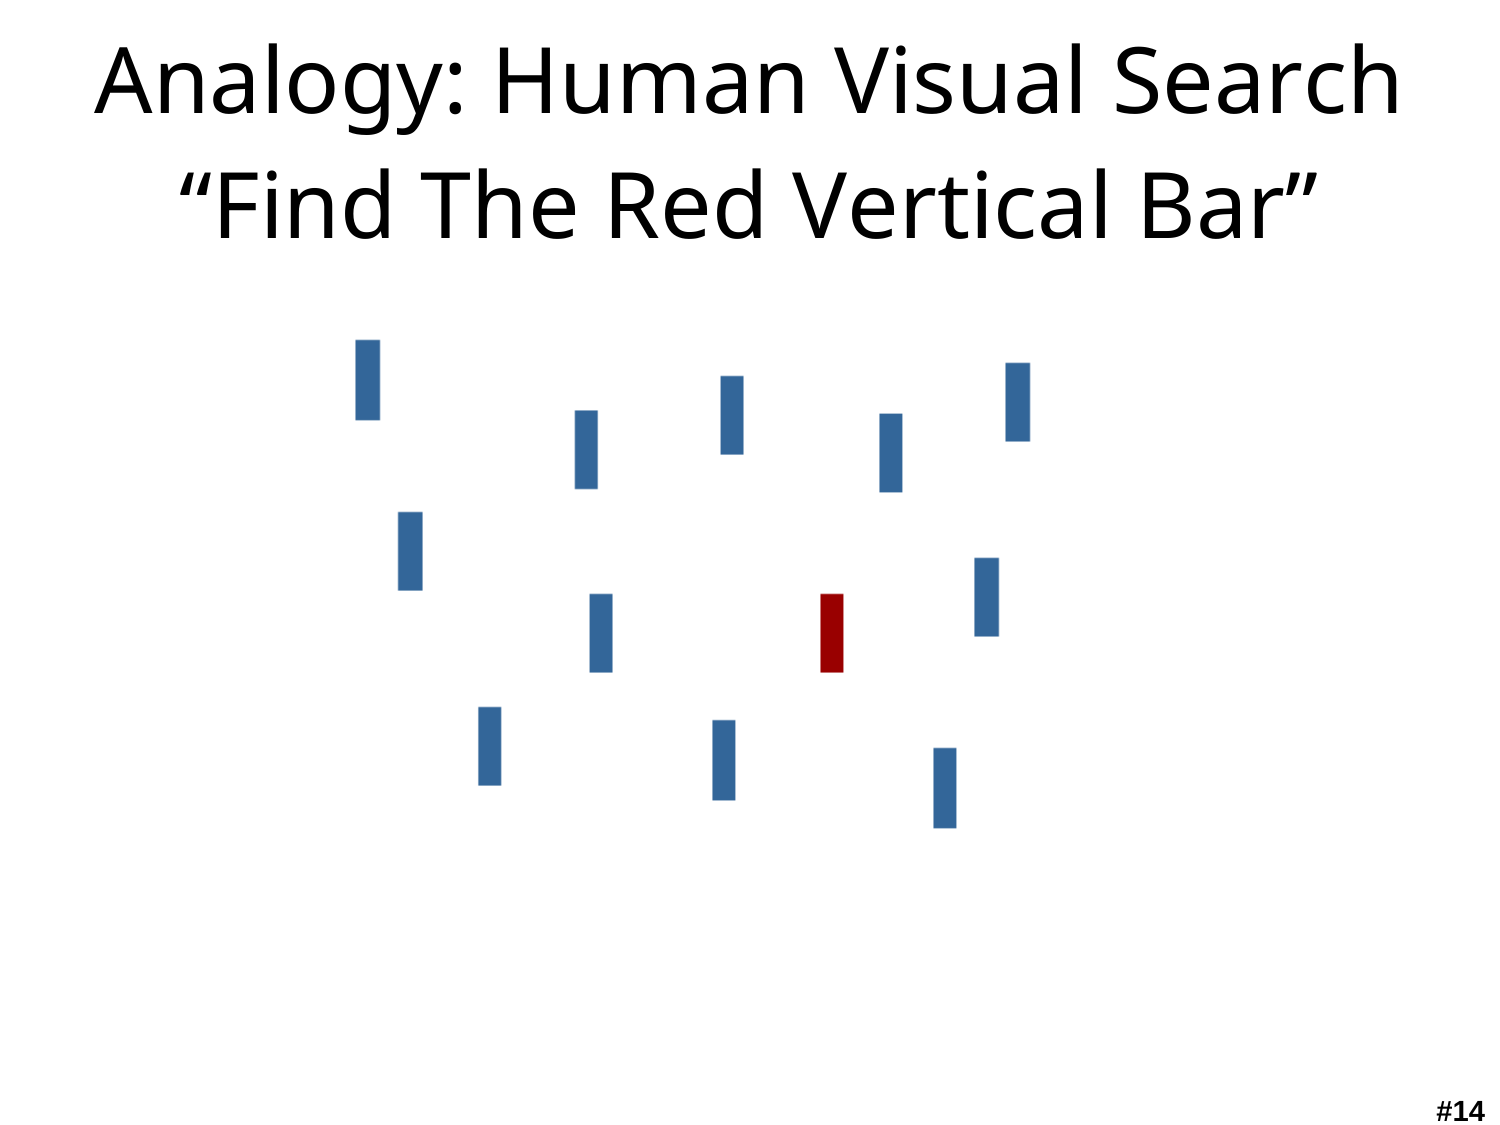

# Analogy: Human Visual Search “Find The Red Vertical Bar”
14